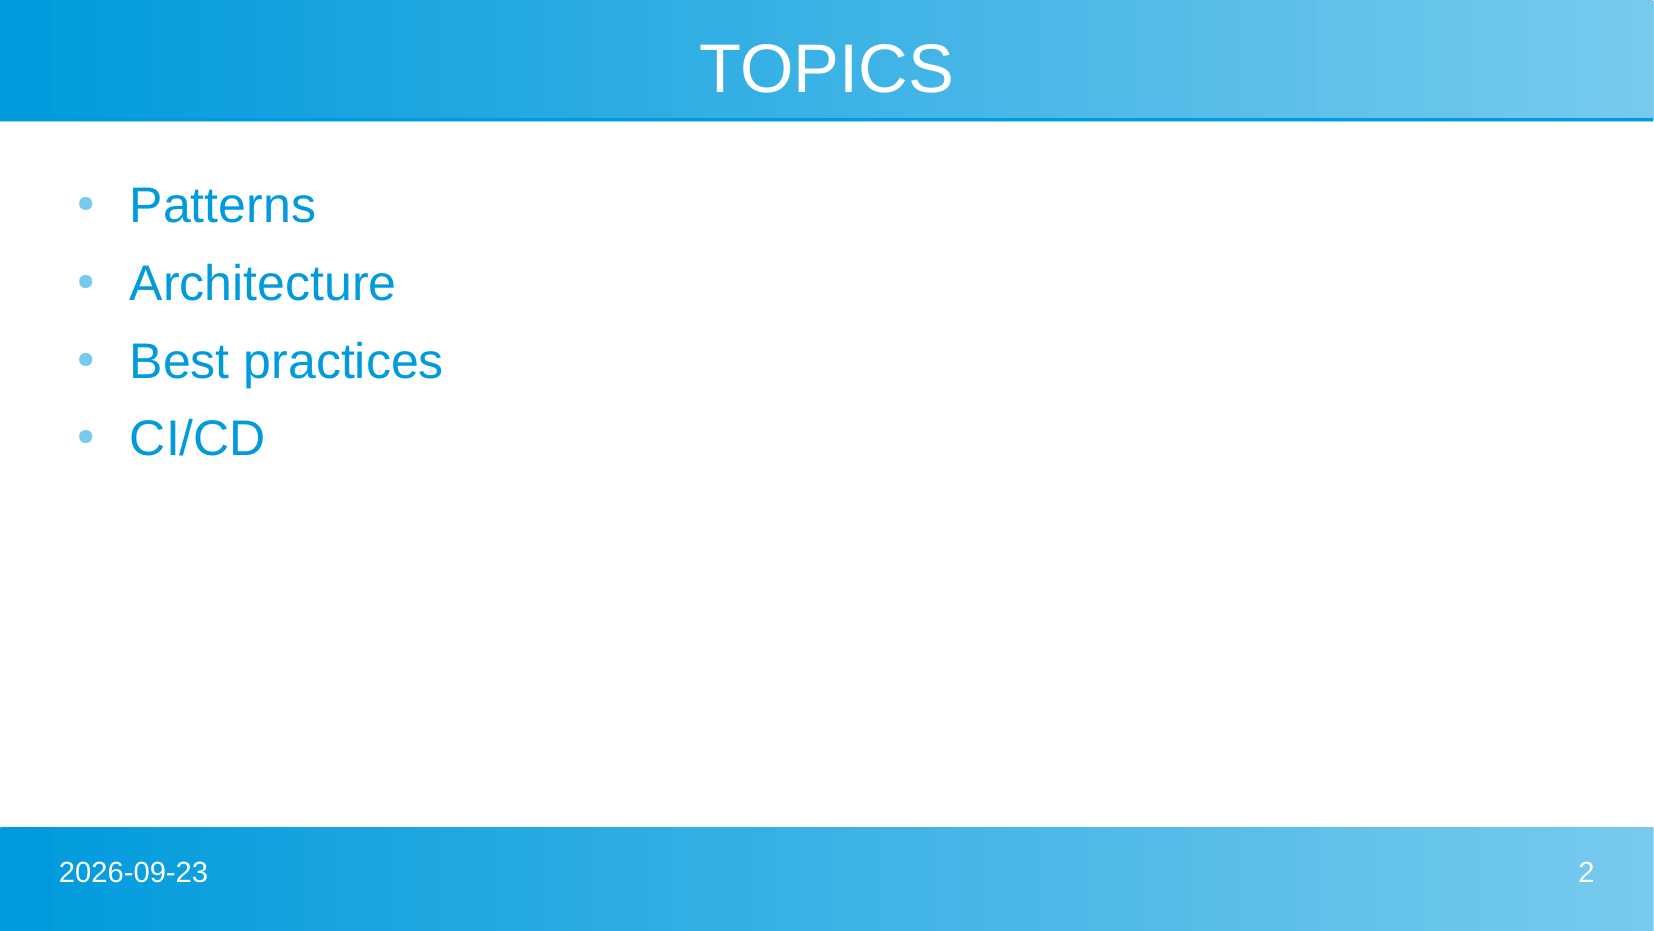

# TOPICS
Patterns
Architecture
Best practices
CI/CD
2